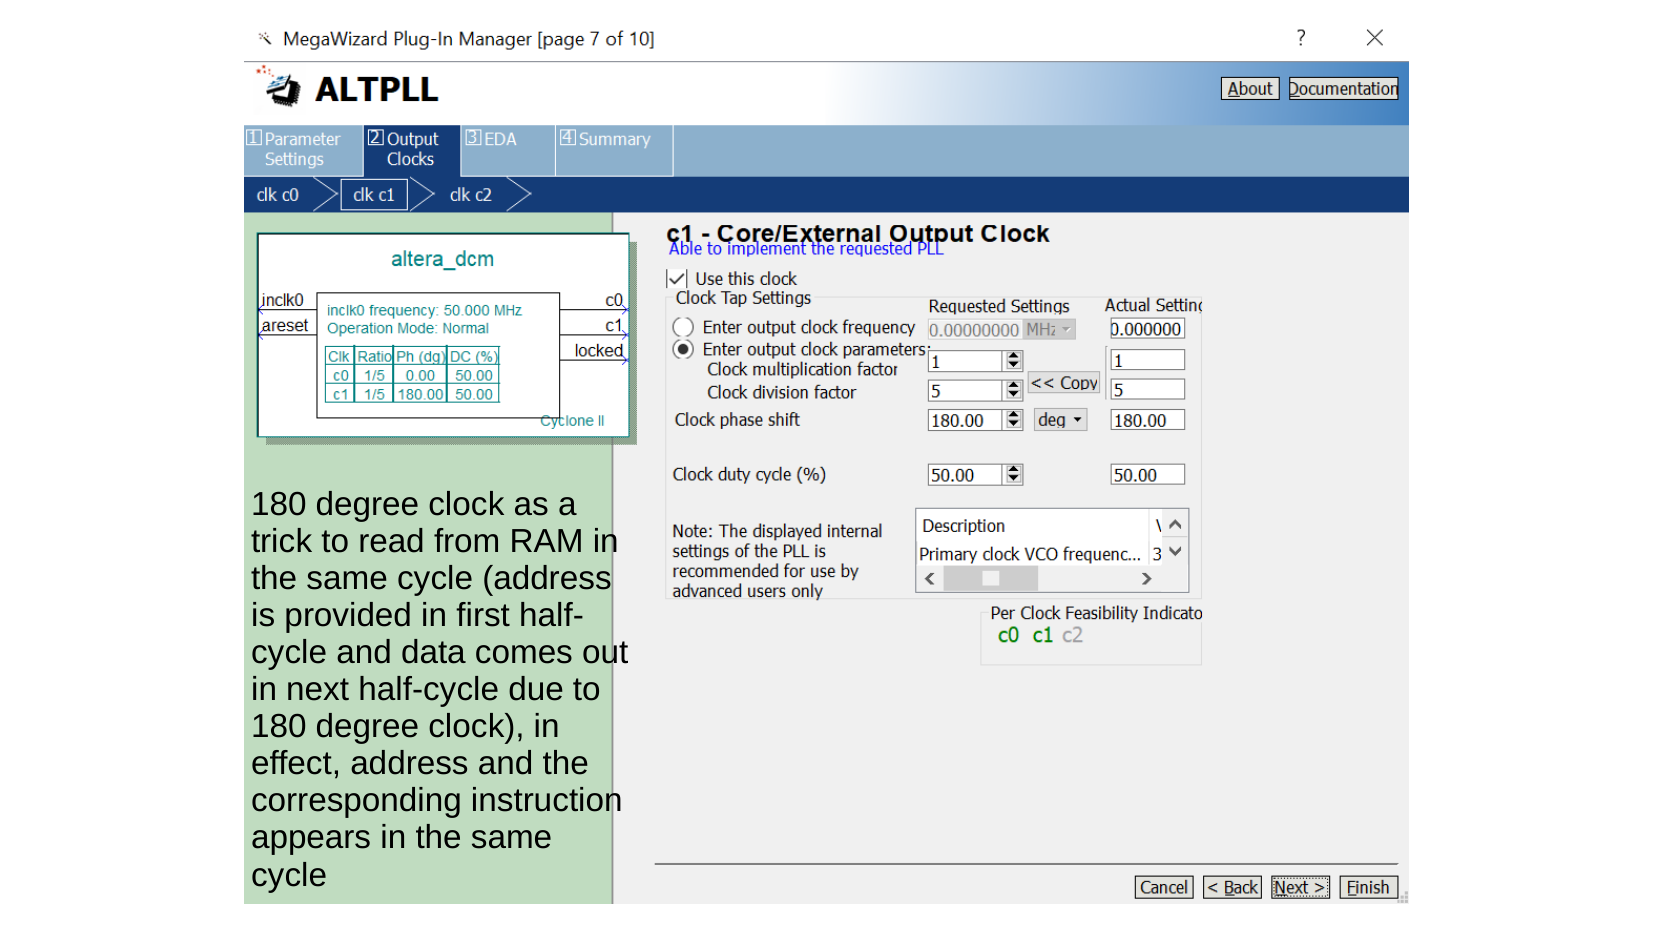

180 degree clock as a trick to read from RAM in the same cycle (address is provided in first half-cycle and data comes out in next half-cycle due to 180 degree clock), in effect, address and the corresponding instruction appears in the same cycle